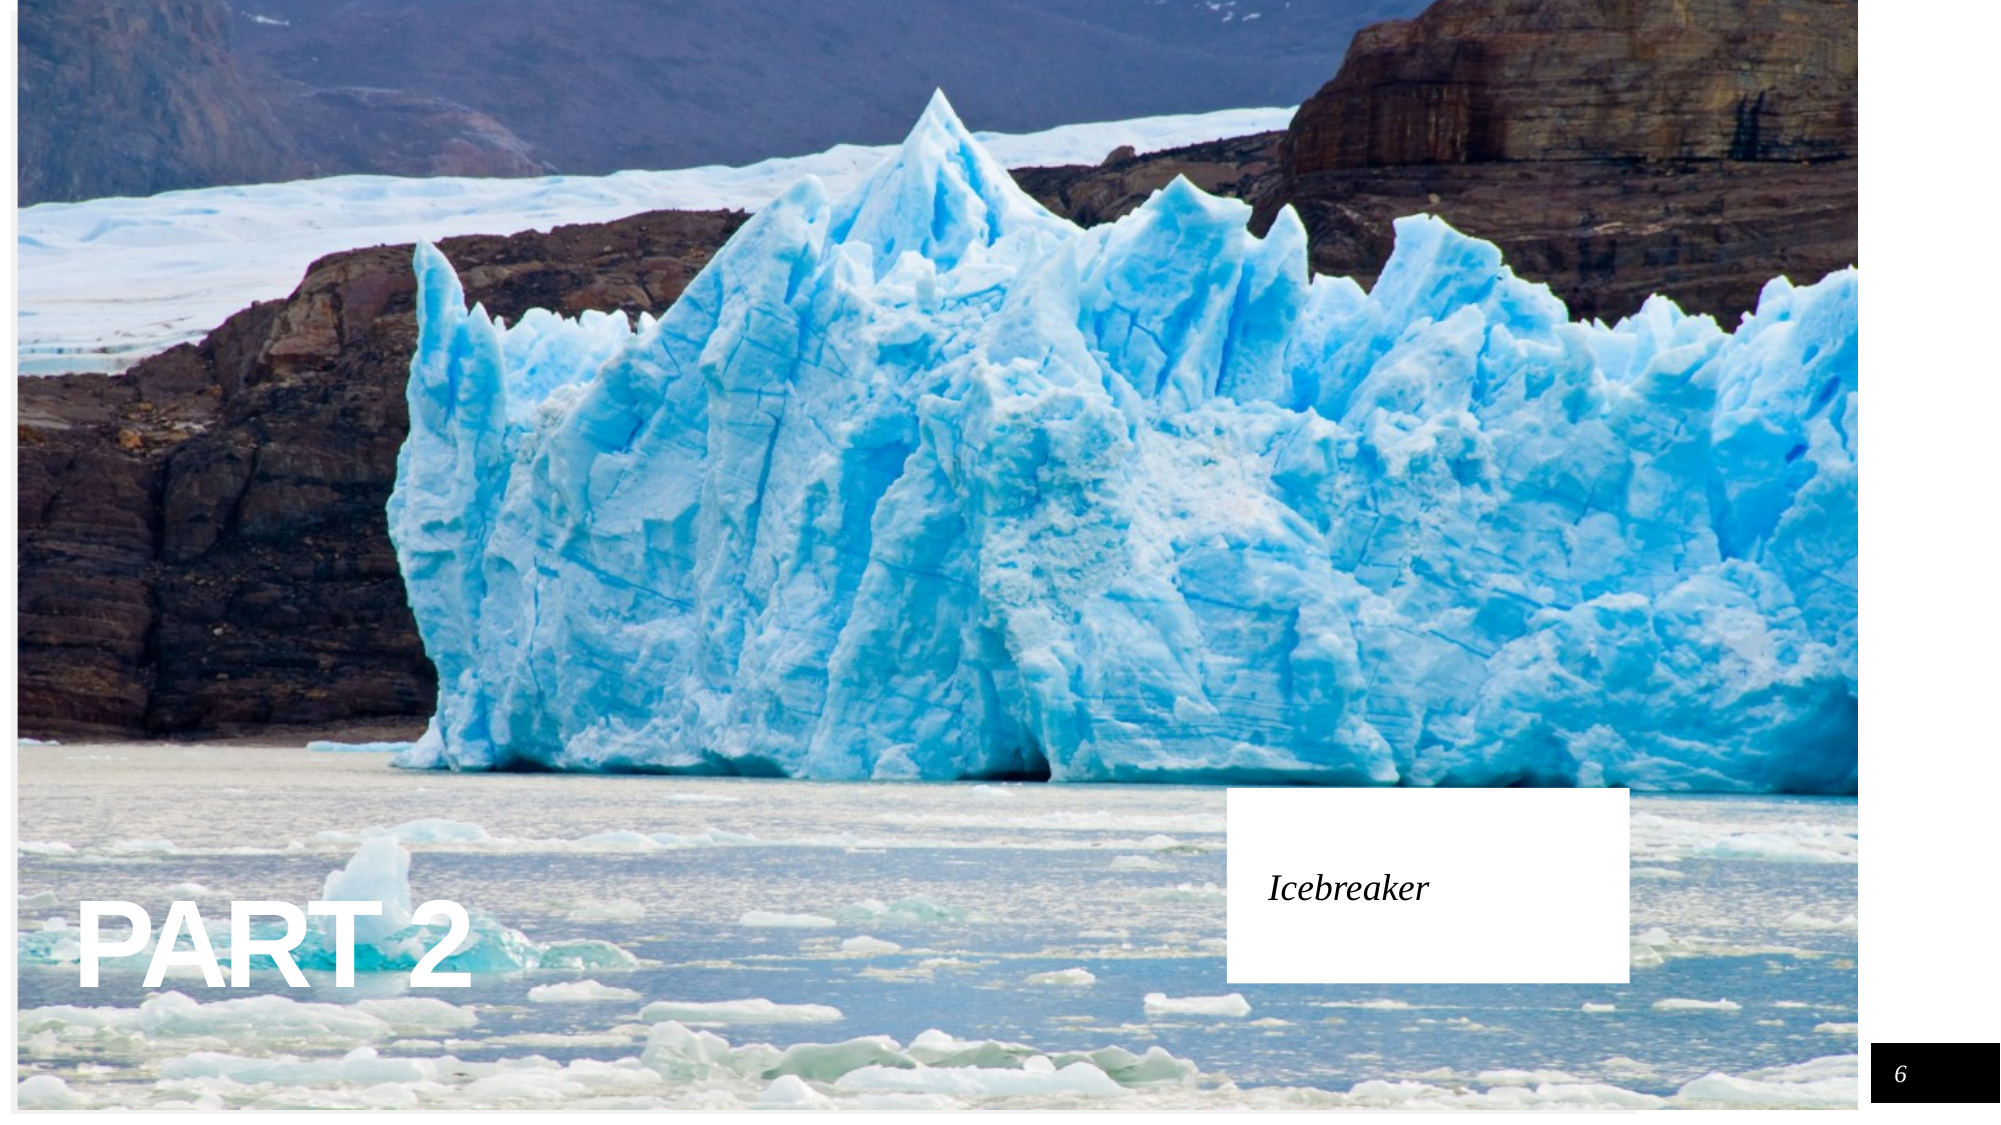

# Part 2
Part 2
Ice Breaker
Icebreaker